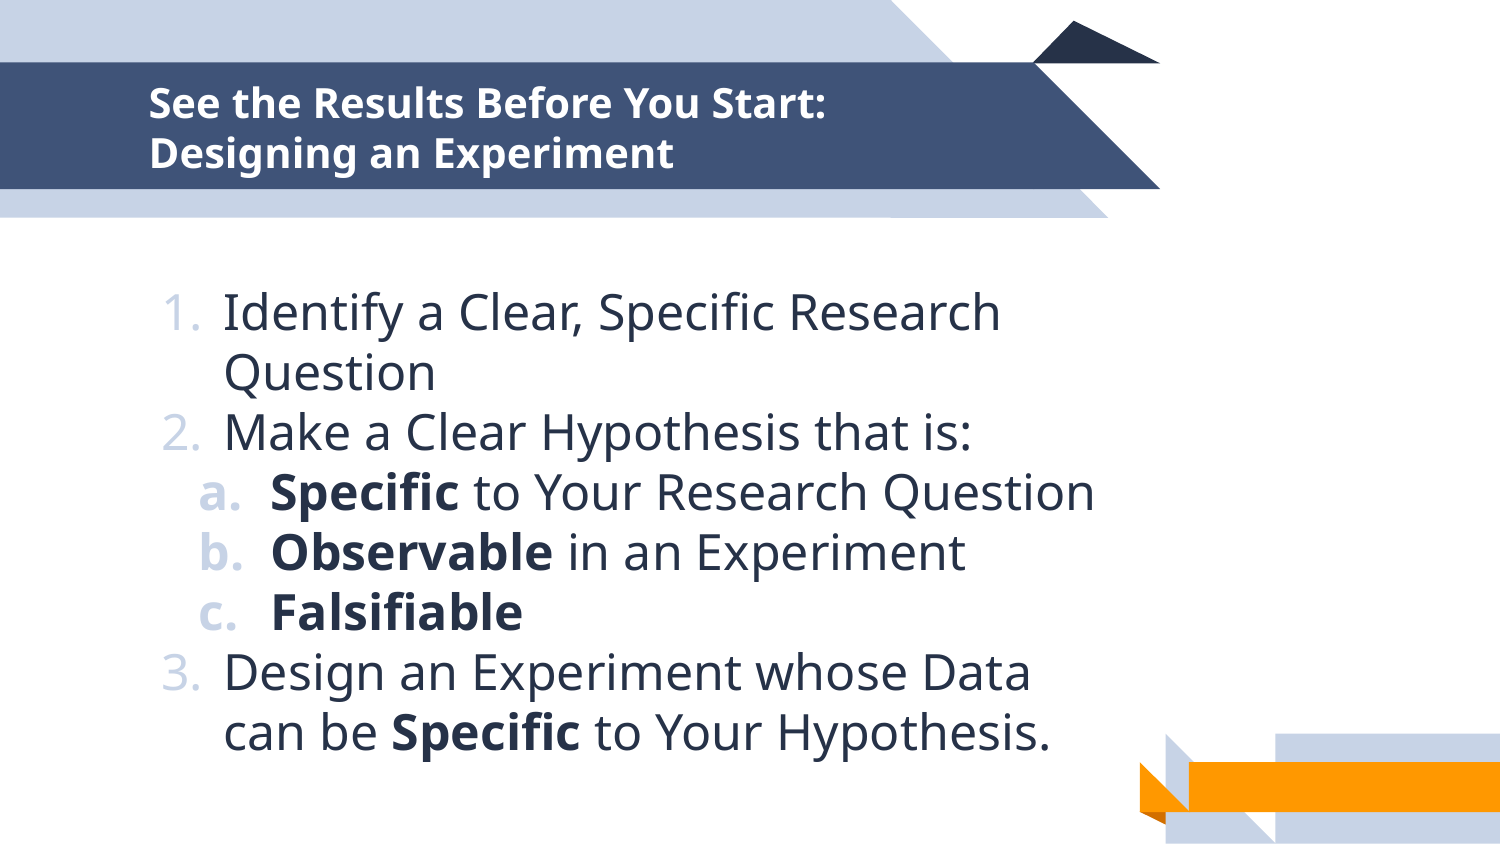

# See the Results Before You Start: Designing an Experiment
Identify a Clear, Specific Research Question
Make a Clear Hypothesis that is:
Specific to Your Research Question
Observable in an Experiment
Falsifiable
Design an Experiment whose Data can be Specific to Your Hypothesis.